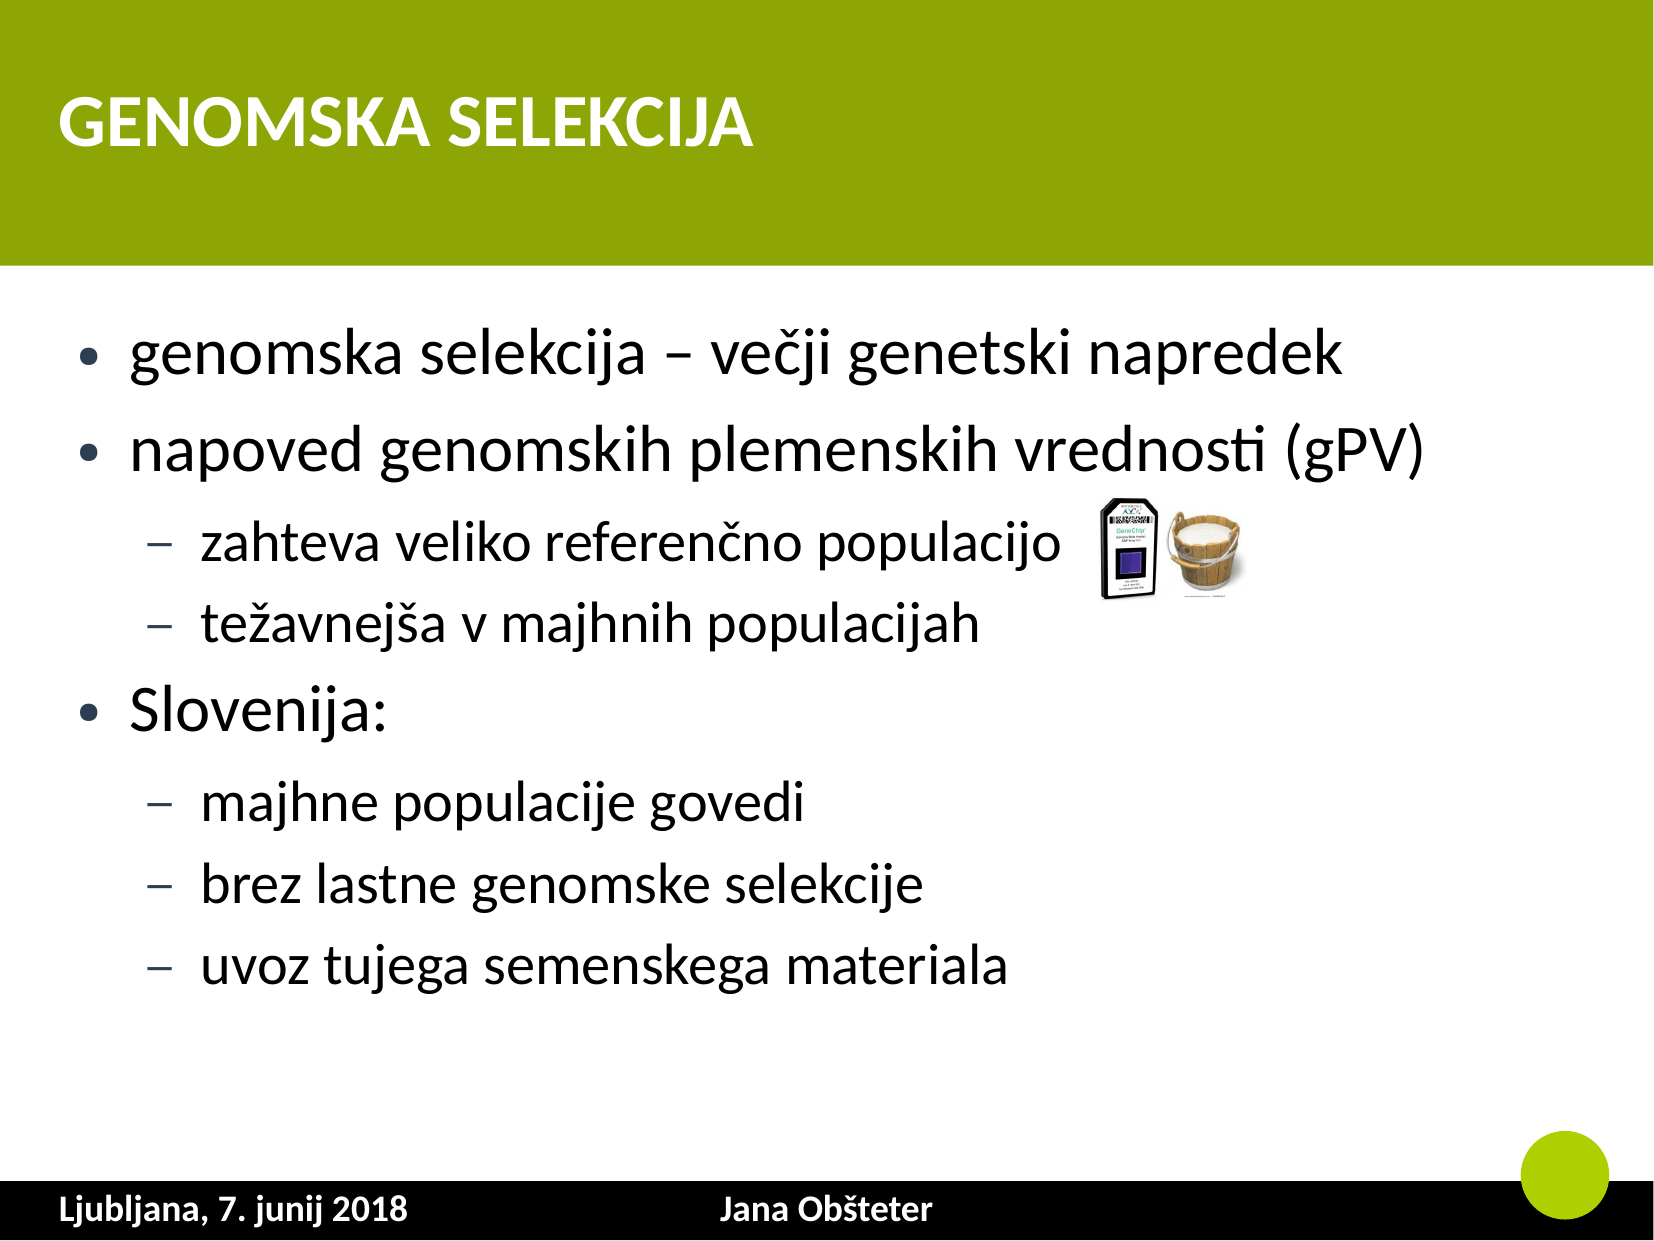

GENOMSKA SELEKCIJA
# genomska selekcija – večji genetski napredek
napoved genomskih plemenskih vrednosti (gPV)
zahteva veliko referenčno populacijo
težavnejša v majhnih populacijah
Slovenija:
majhne populacije govedi
brez lastne genomske selekcije
uvoz tujega semenskega materiala